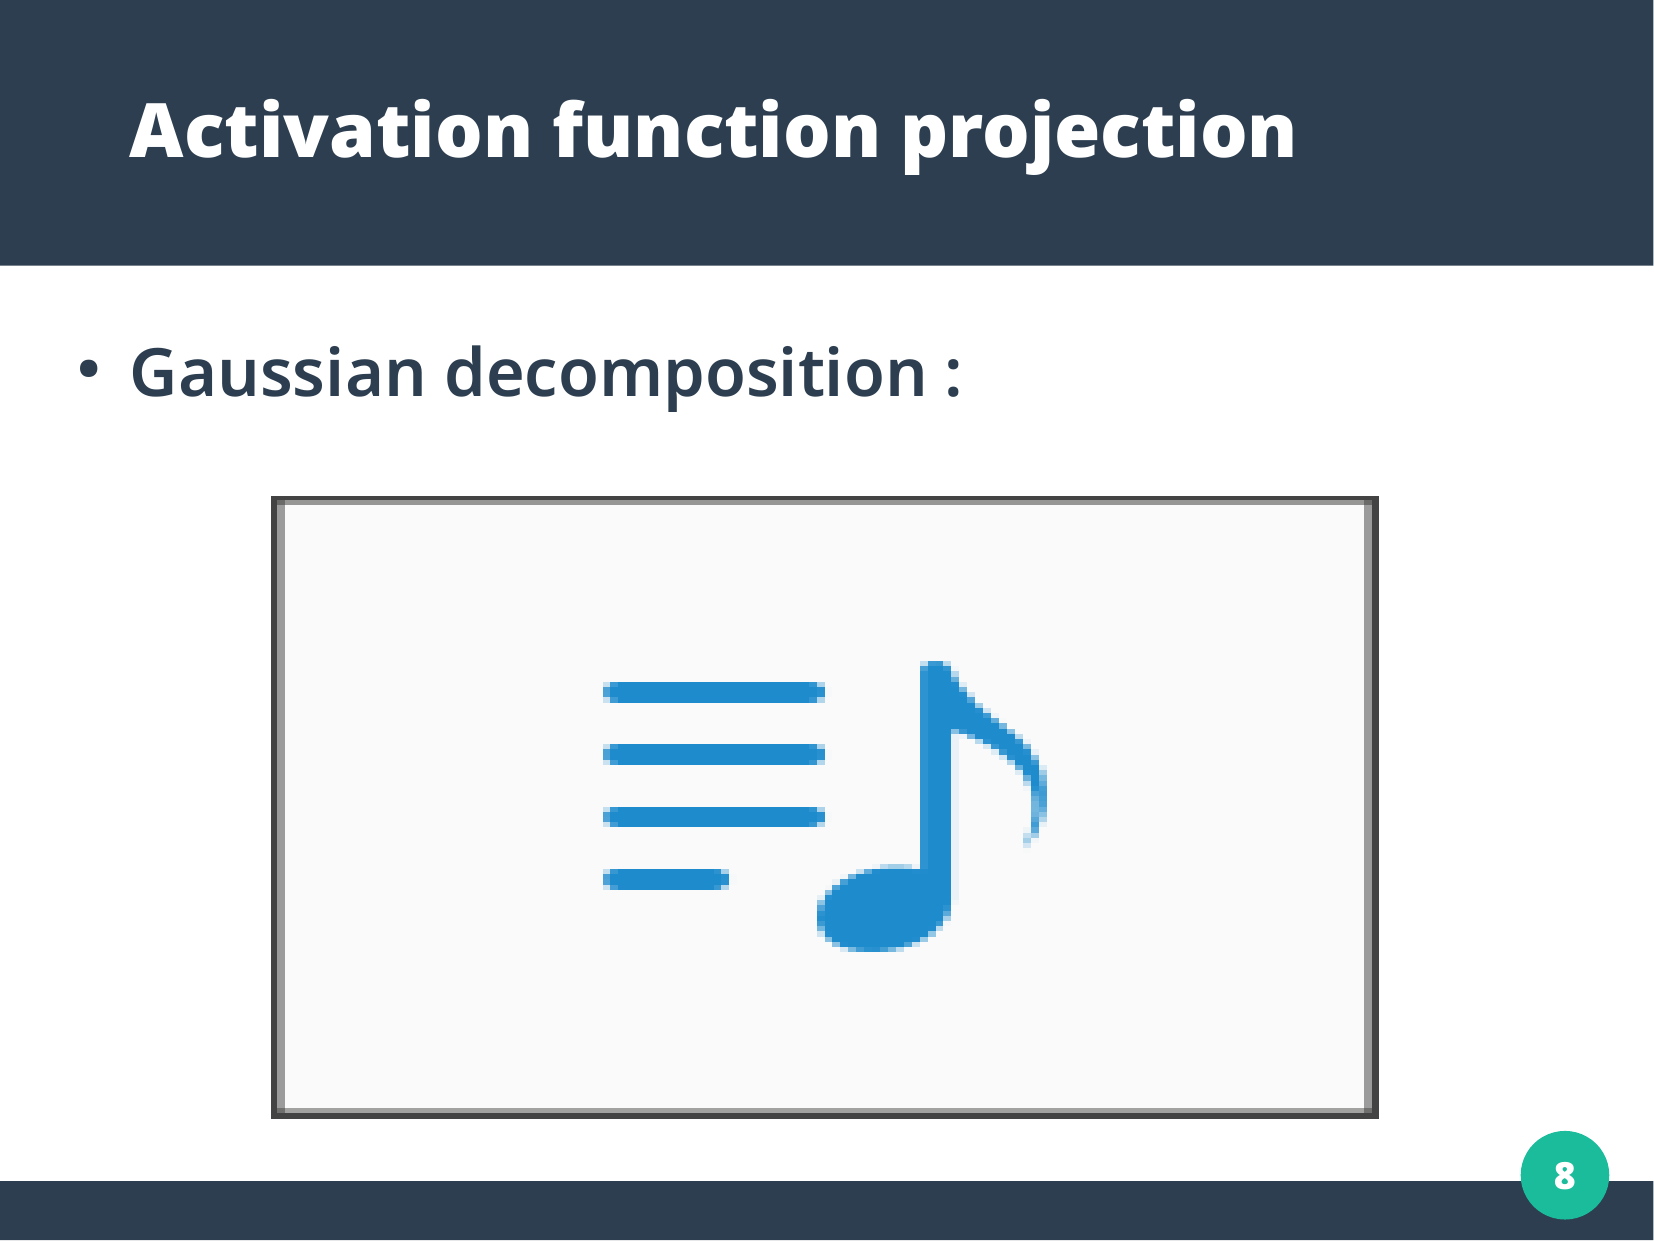

# Activation function projection
Gaussian decomposition :
8